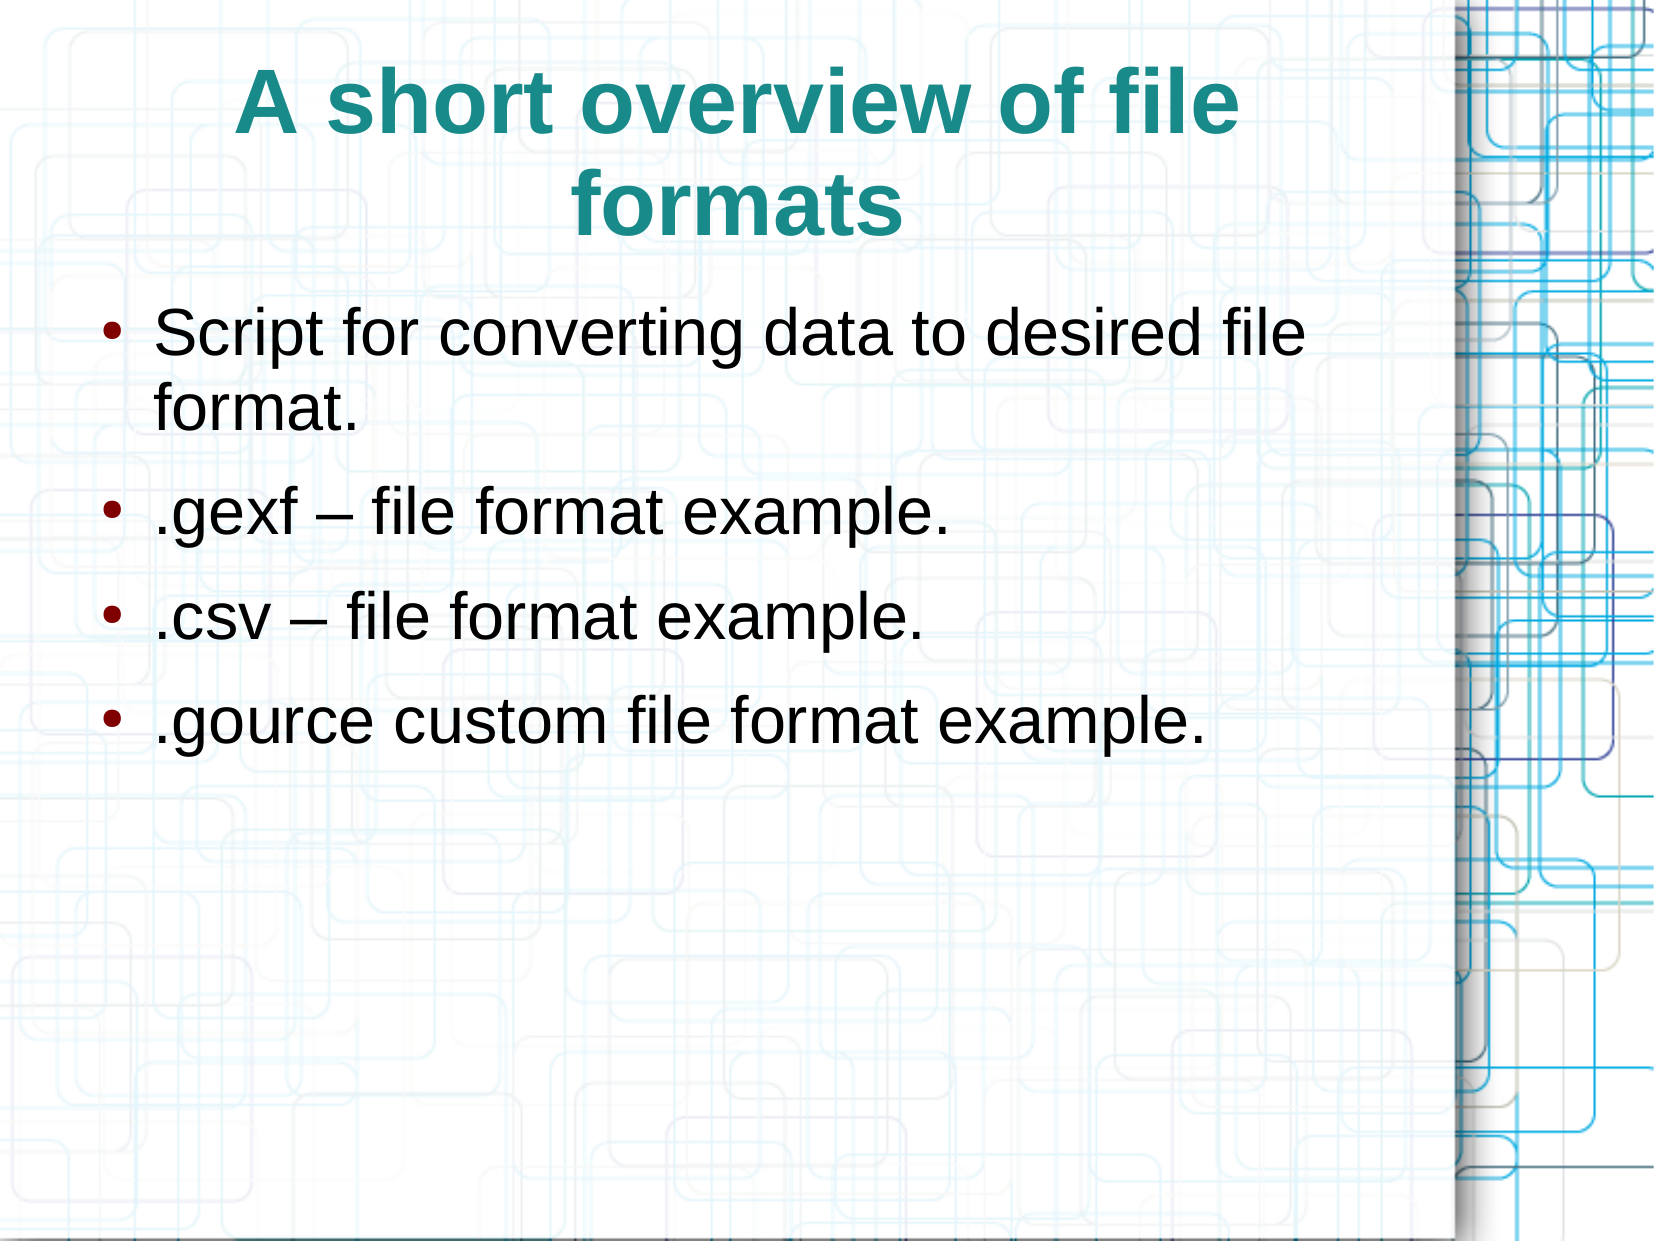

# A short overview of file formats
Script for converting data to desired file format.
.gexf – file format example.
.csv – file format example.
.gource custom file format example.